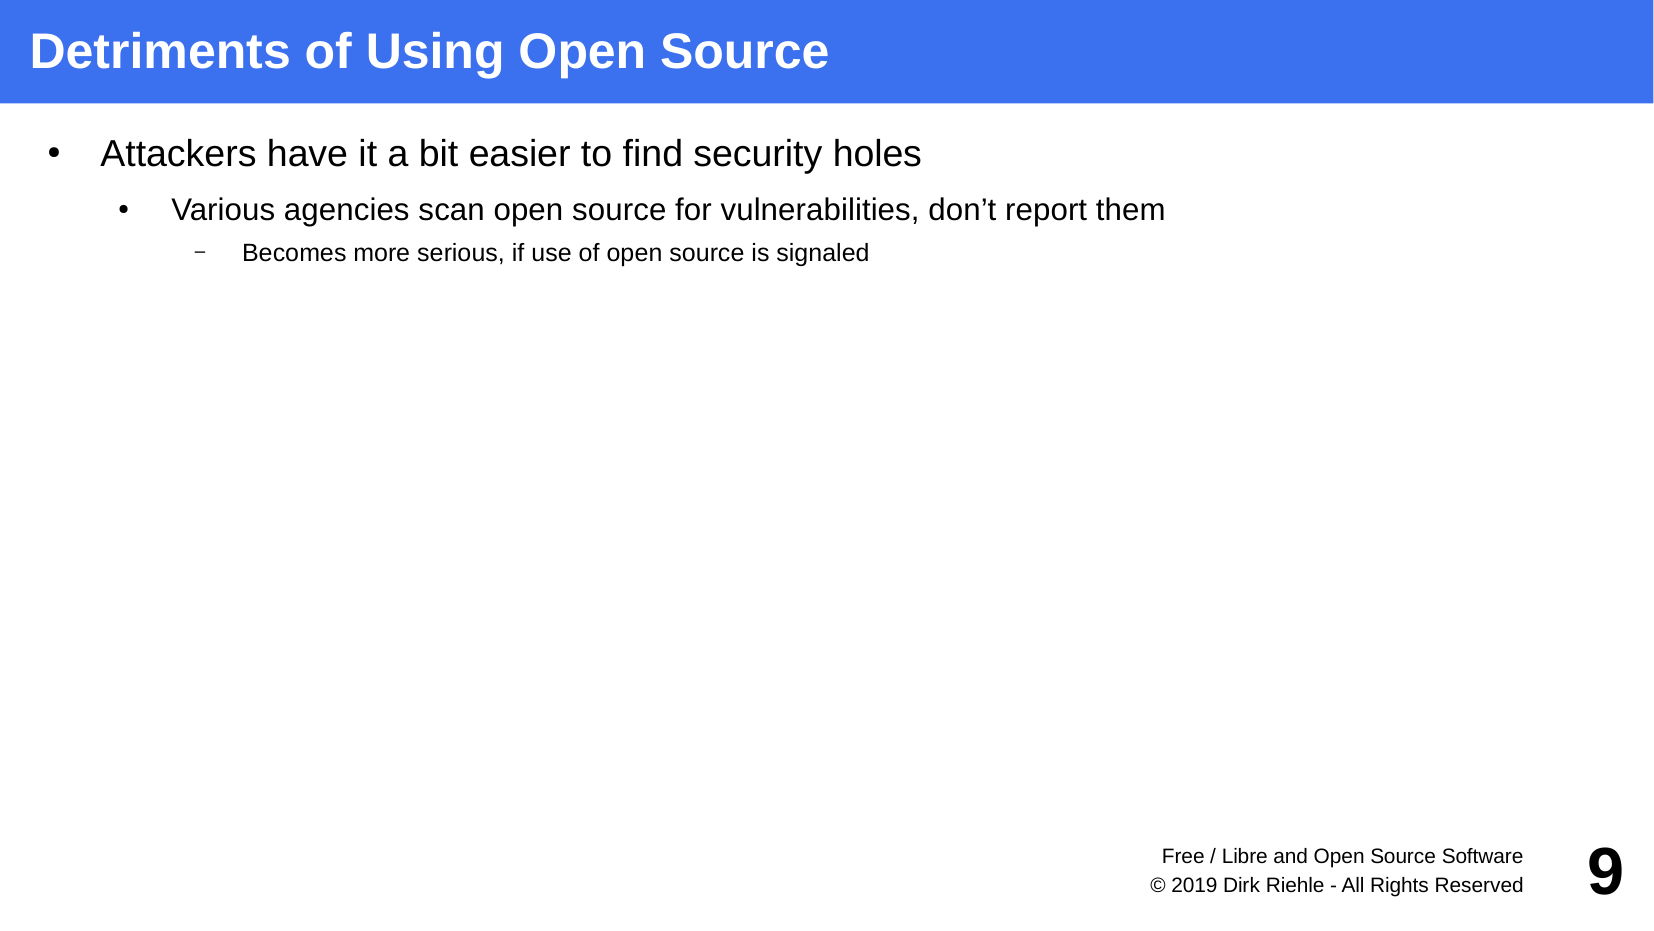

# Detriments of Using Open Source
Attackers have it a bit easier to find security holes
Various agencies scan open source for vulnerabilities, don’t report them
Becomes more serious, if use of open source is signaled
Free / Libre and Open Source Software
9
© 2019 Dirk Riehle - All Rights Reserved